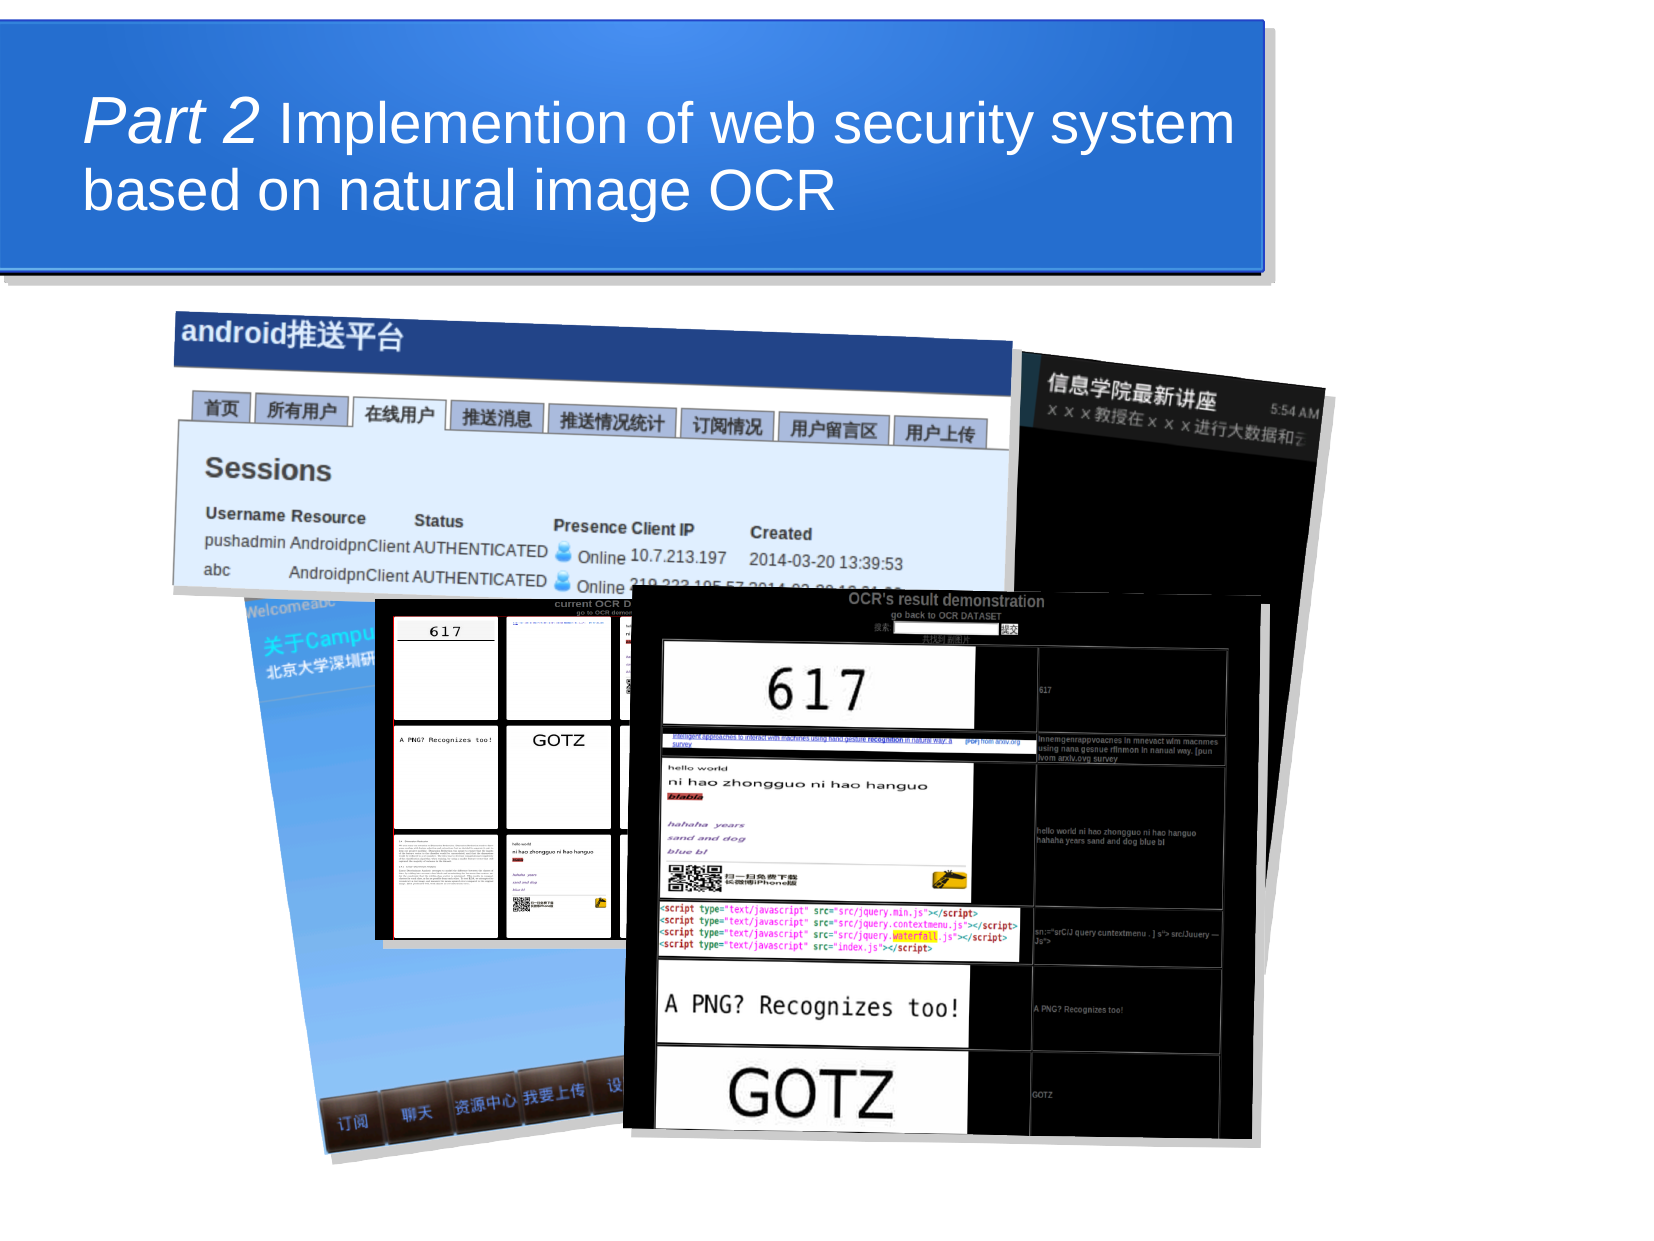

# Part 2 Implemention of web security system based on natural image OCR